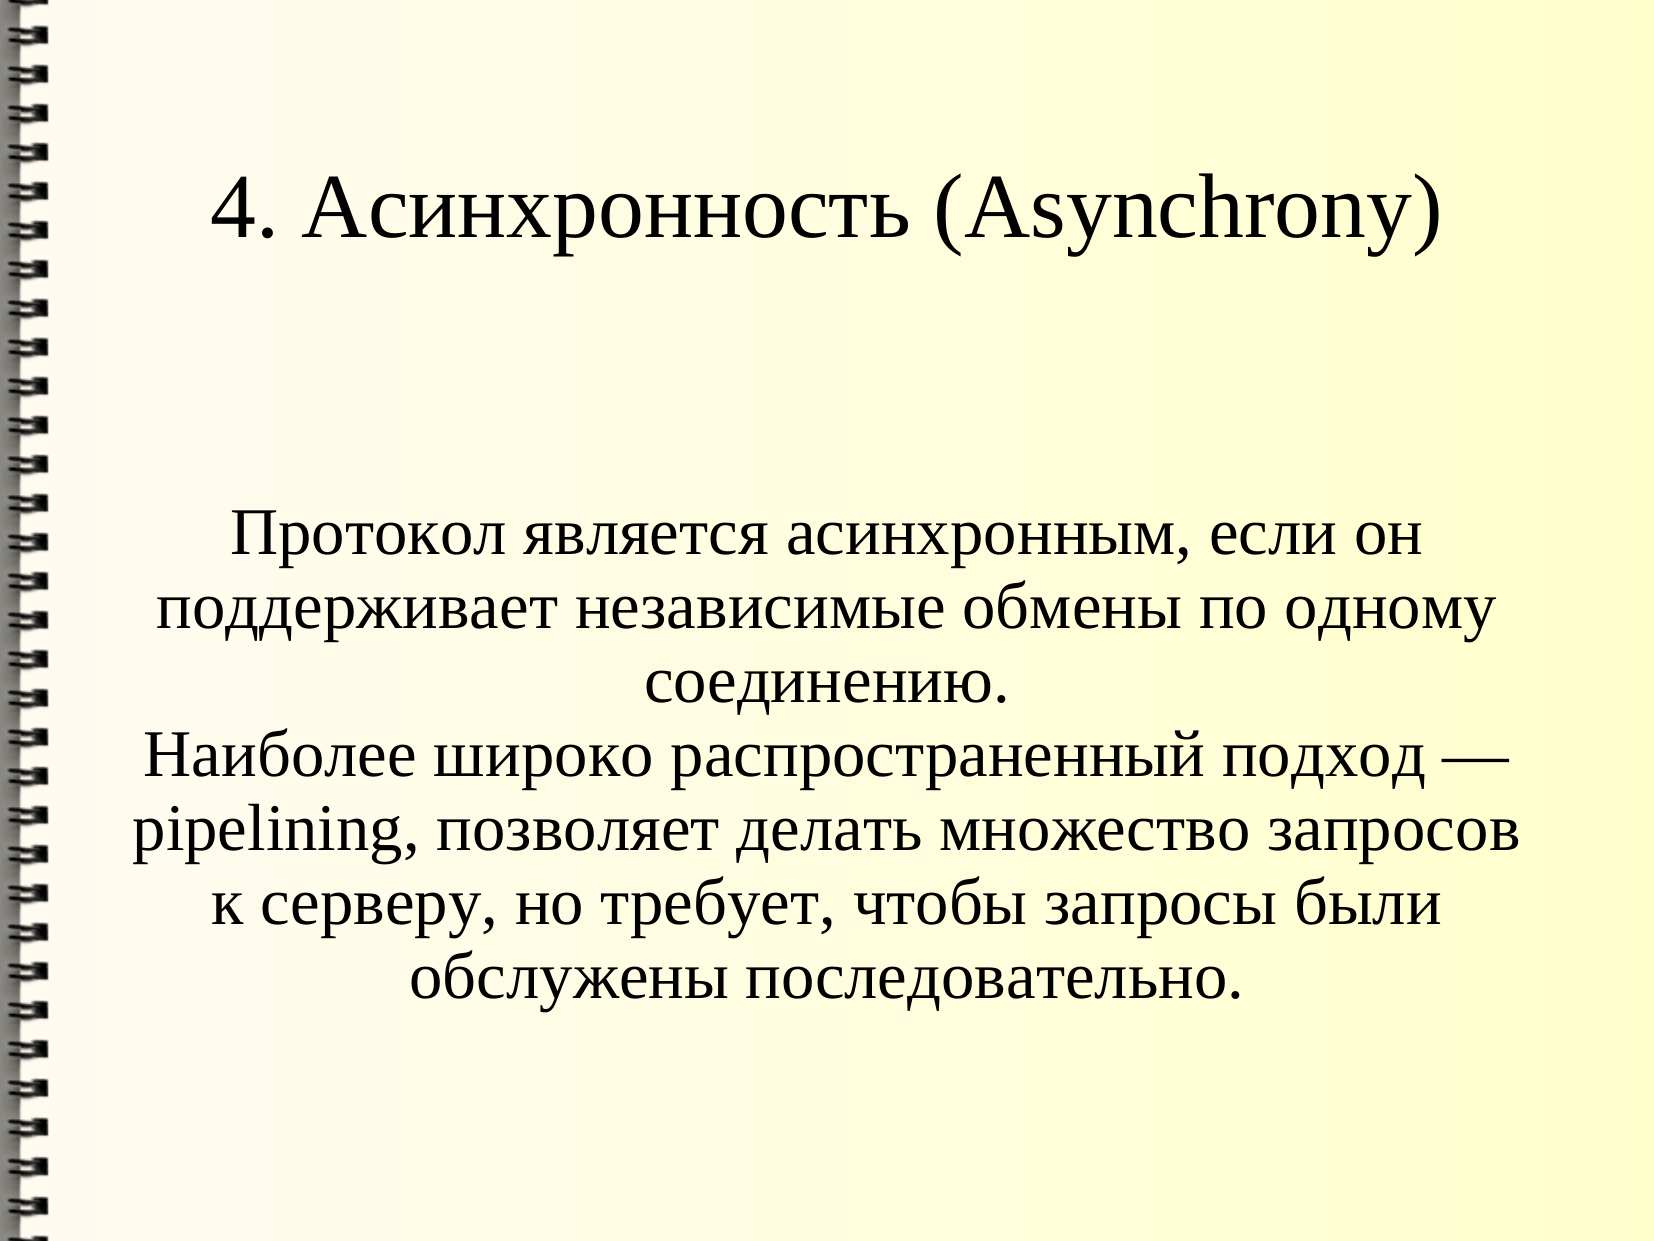

# 4. Асинхронность (Asynchrony)
Протокол является асинхронным, если он поддерживает независимые обмены по одному соединению.
Наиболее широко распространенный подход — pipelining, позволяет делать множество запросов к серверу, но требует, чтобы запросы были обслужены последовательно.